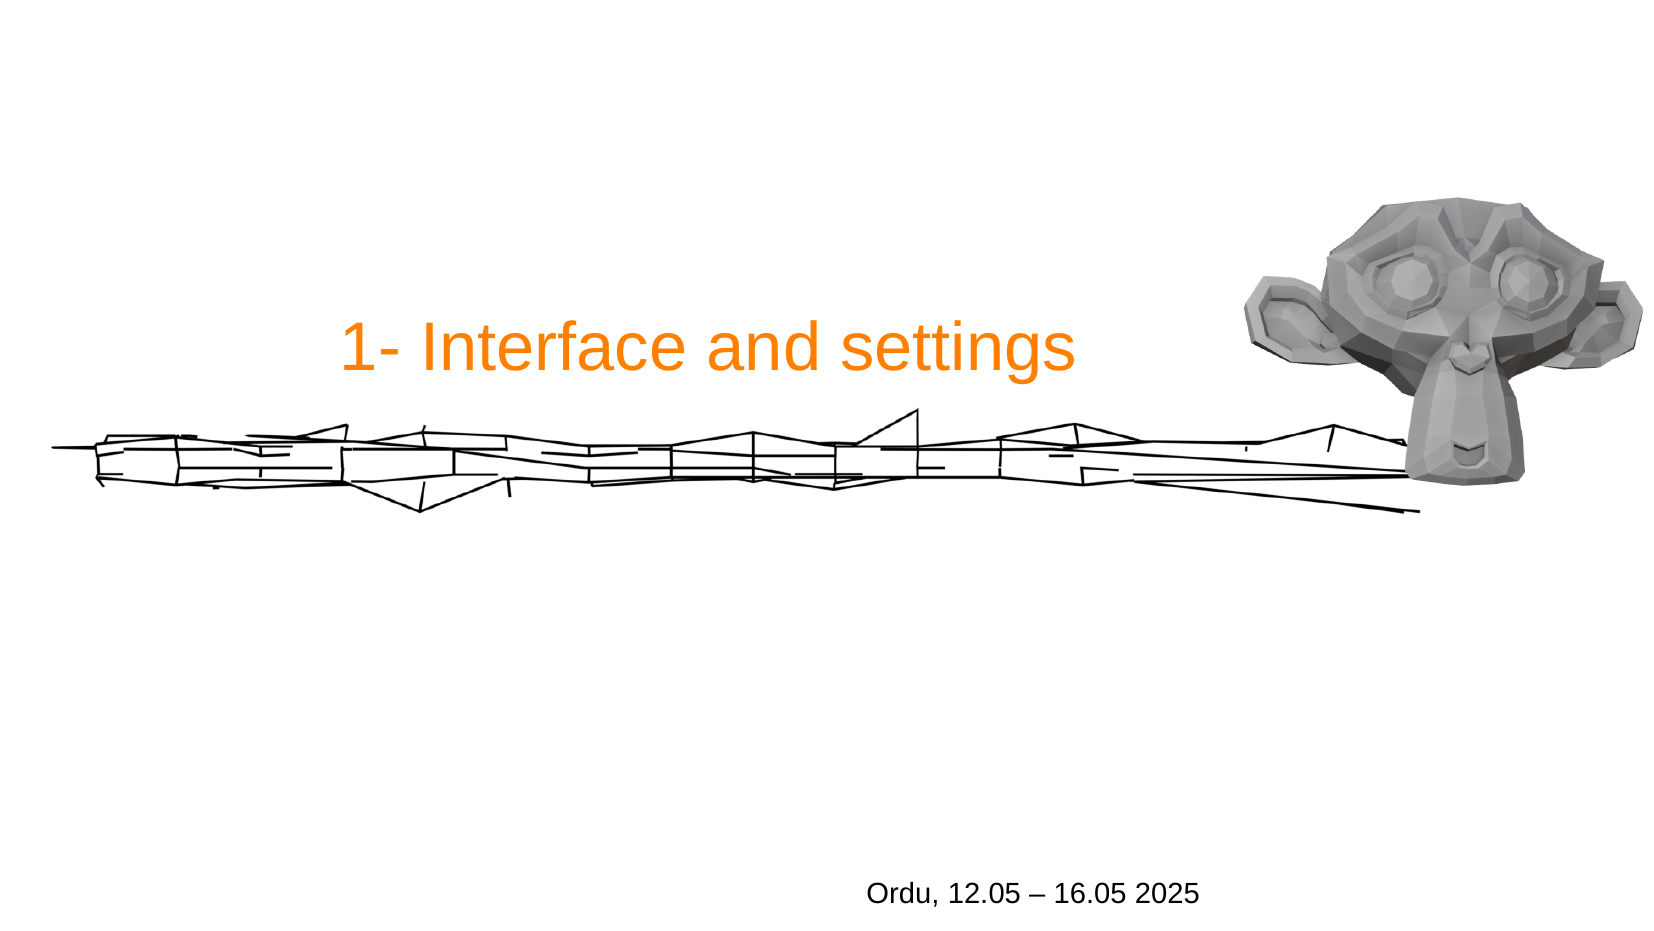

# 1- Interface and settings
Ordu, 12.05 – 16.05 2025